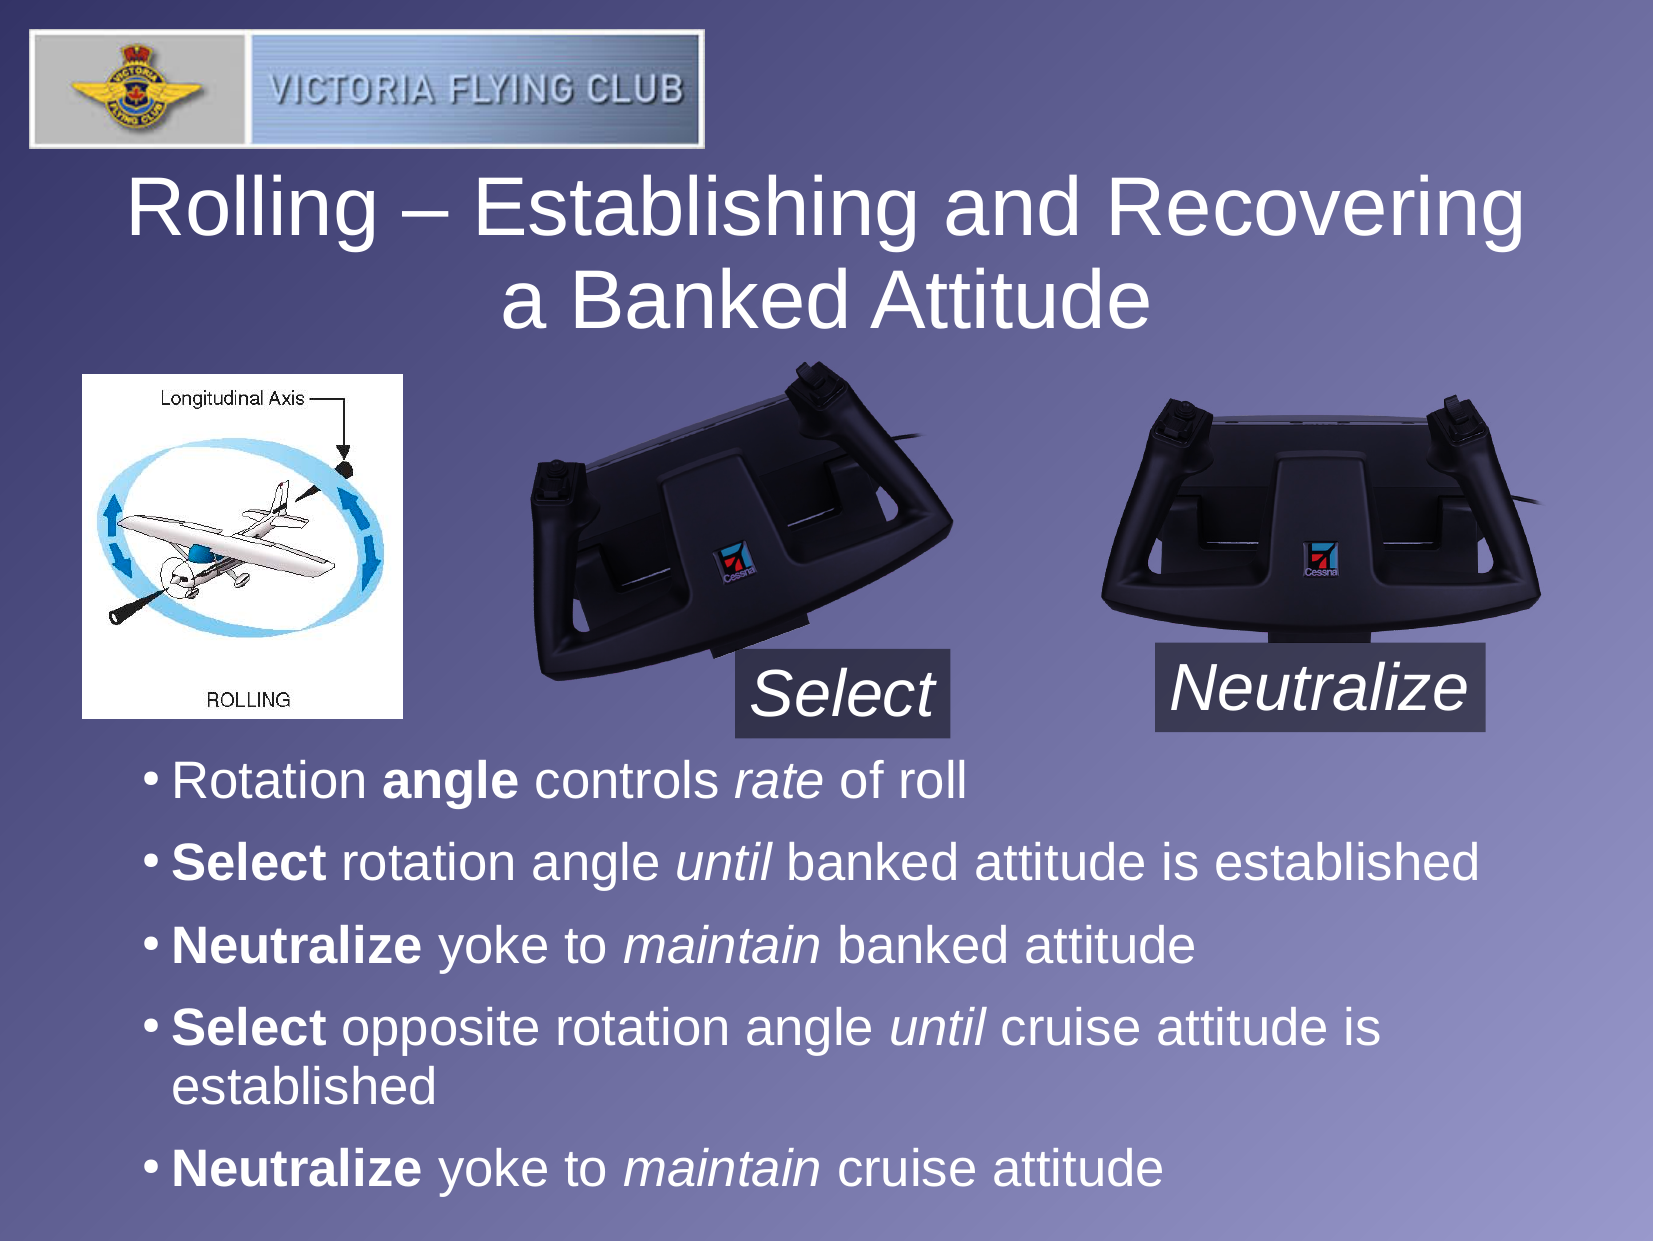

# Rolling – Establishing and Recovering a Banked Attitude
Neutralize
Select
Rotation angle controls rate of roll
Select rotation angle until banked attitude is established
Neutralize yoke to maintain banked attitude
Select opposite rotation angle until cruise attitude is established
Neutralize yoke to maintain cruise attitude